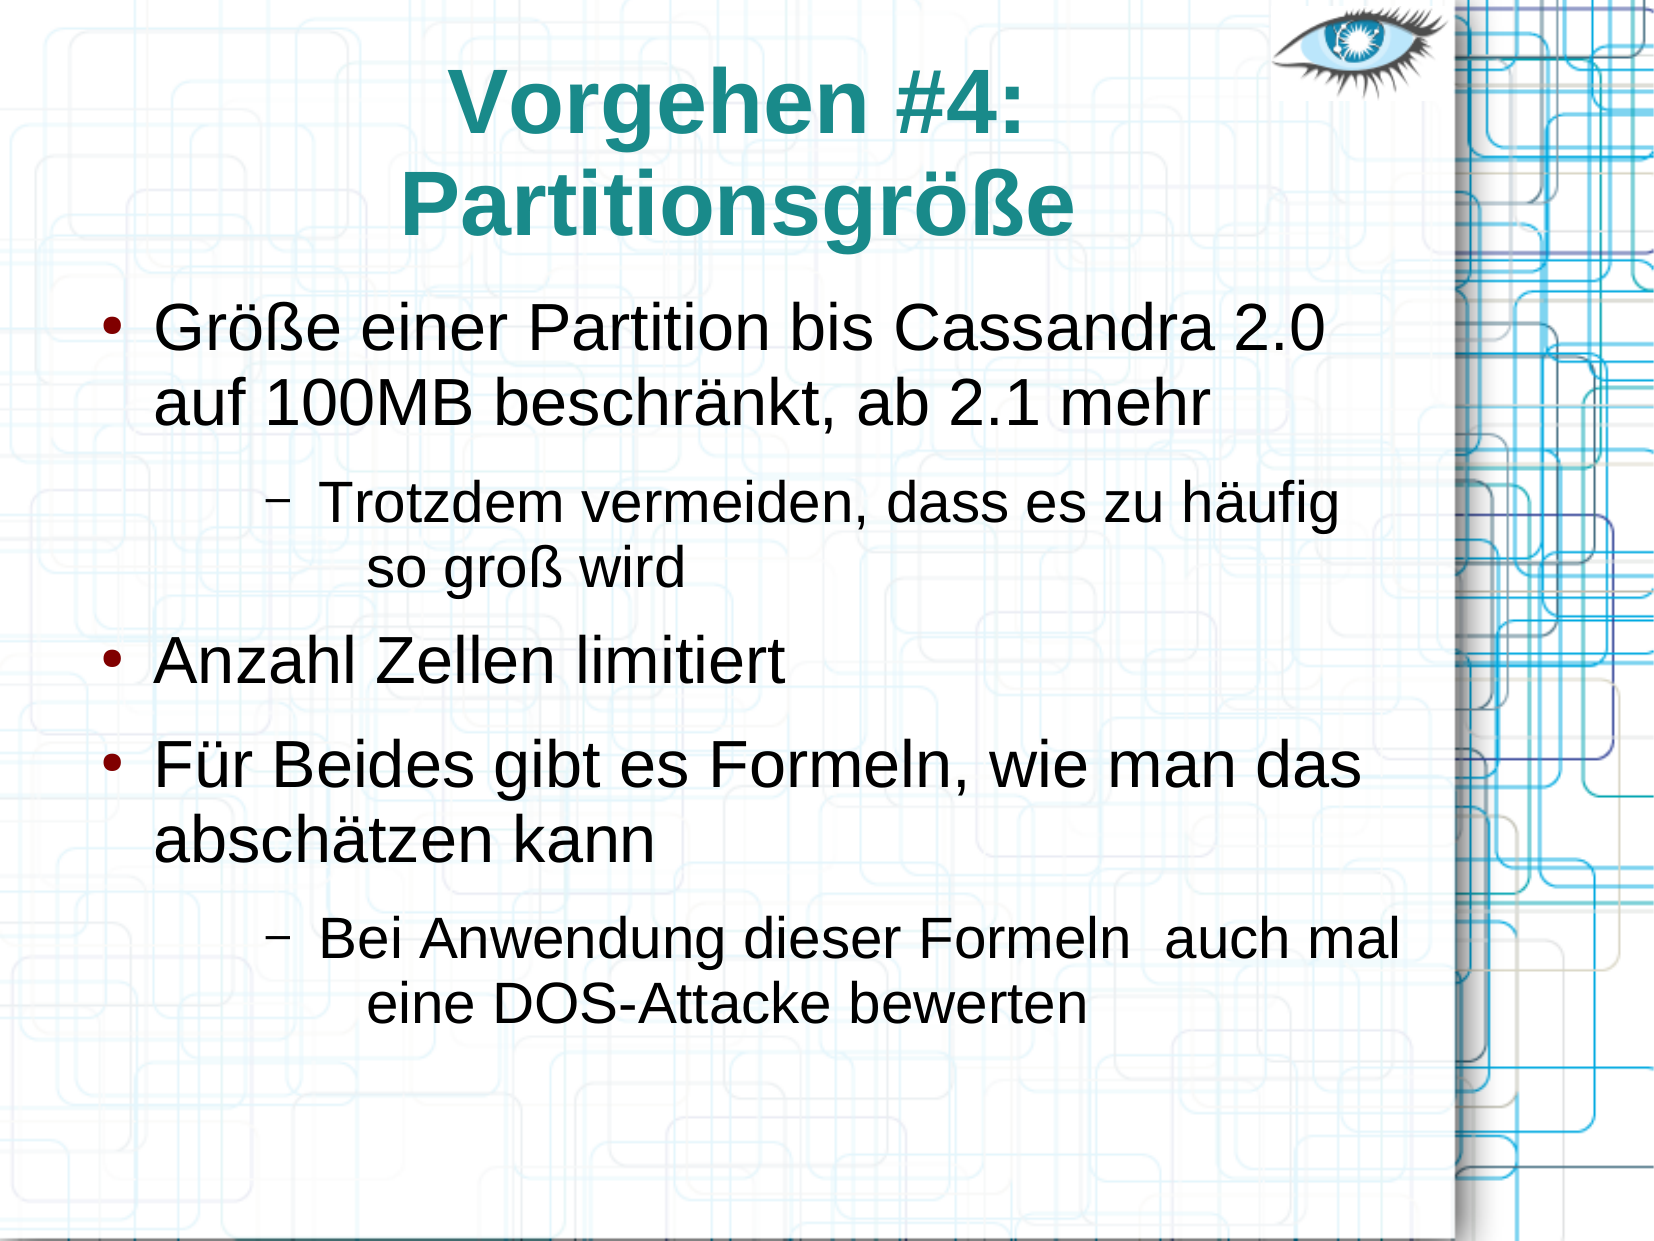

# Vorgehen #4: Partitionsgröße
Größe einer Partition bis Cassandra 2.0 auf 100MB beschränkt, ab 2.1 mehr
Trotzdem vermeiden, dass es zu häufig so groß wird
Anzahl Zellen limitiert
Für Beides gibt es Formeln, wie man das abschätzen kann
Bei Anwendung dieser Formeln auch mal eine DOS-Attacke bewerten